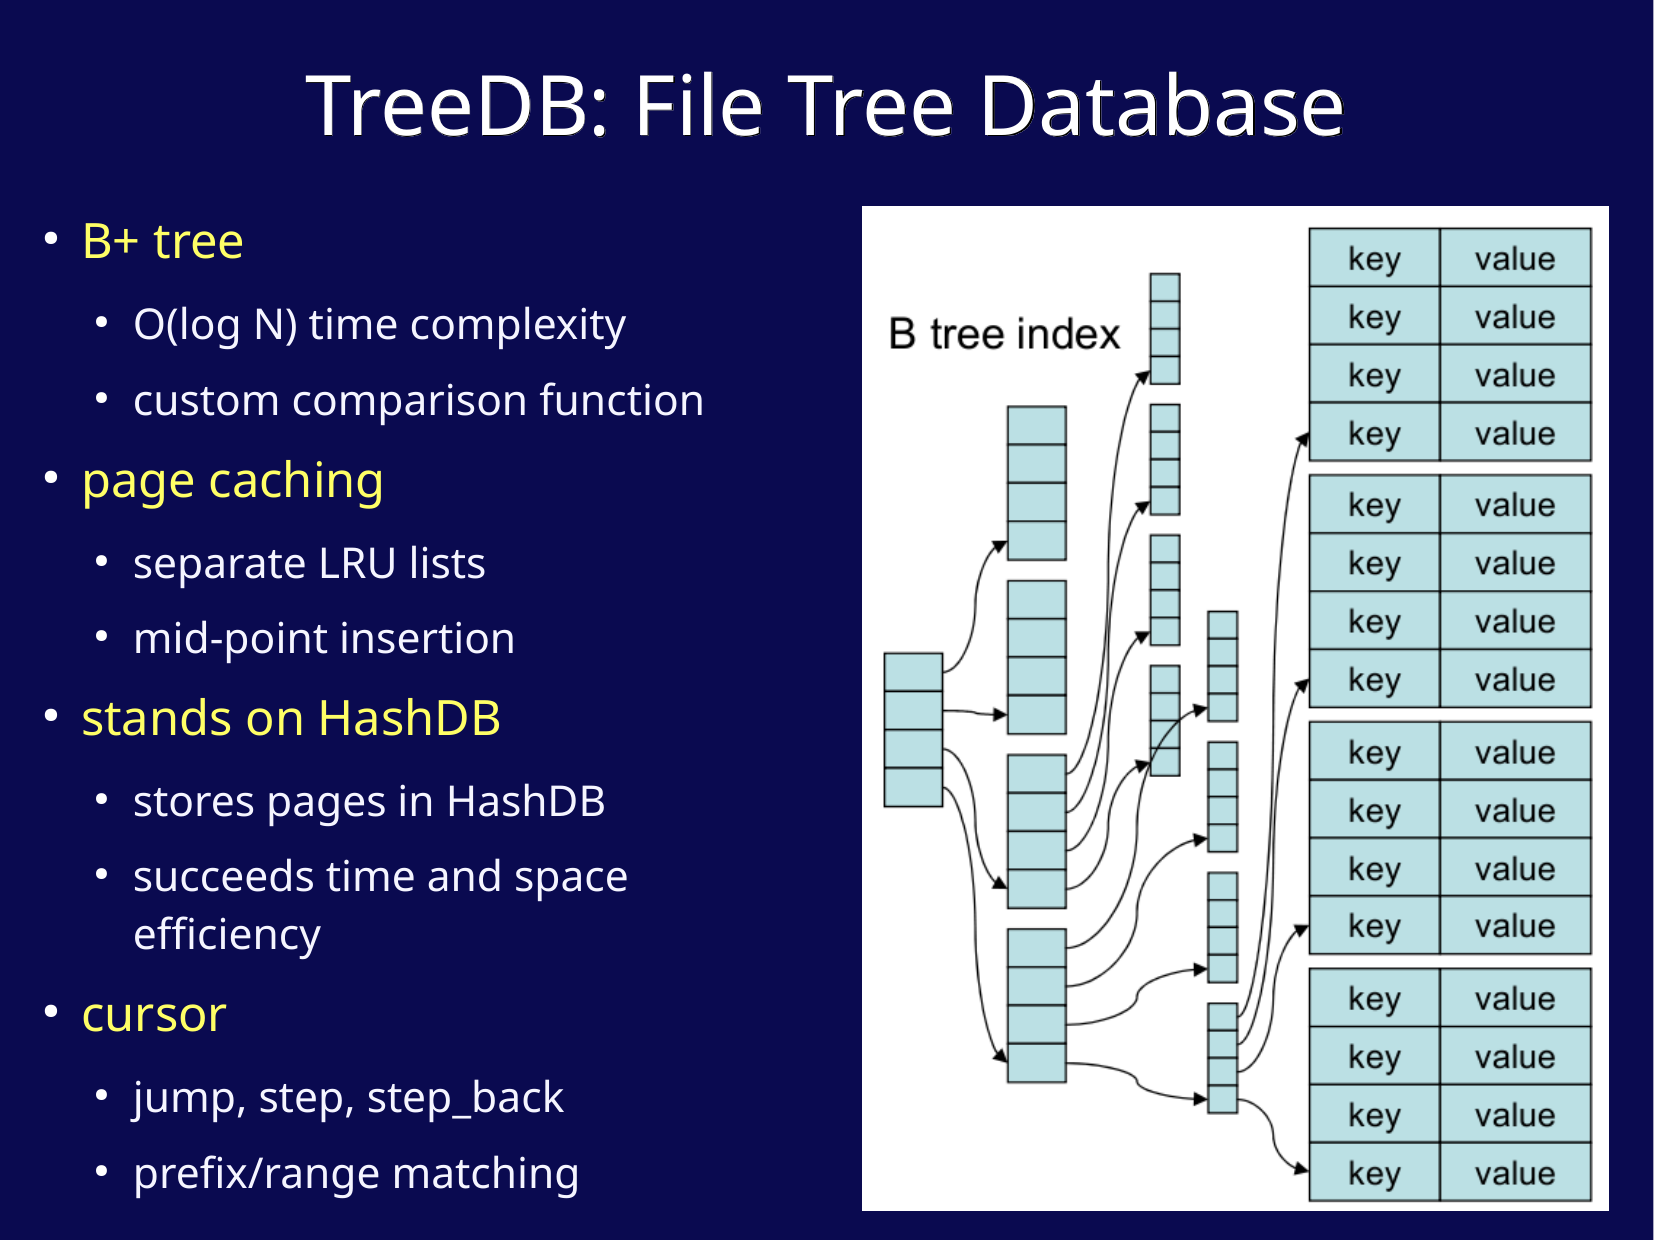

# TreeDB: File Tree Database
B+ tree
O(log N) time complexity
custom comparison function
page caching
separate LRU lists
mid-point insertion
stands on HashDB
stores pages in HashDB
succeeds time and space efficiency
cursor
jump, step, step_back
prefix/range matching